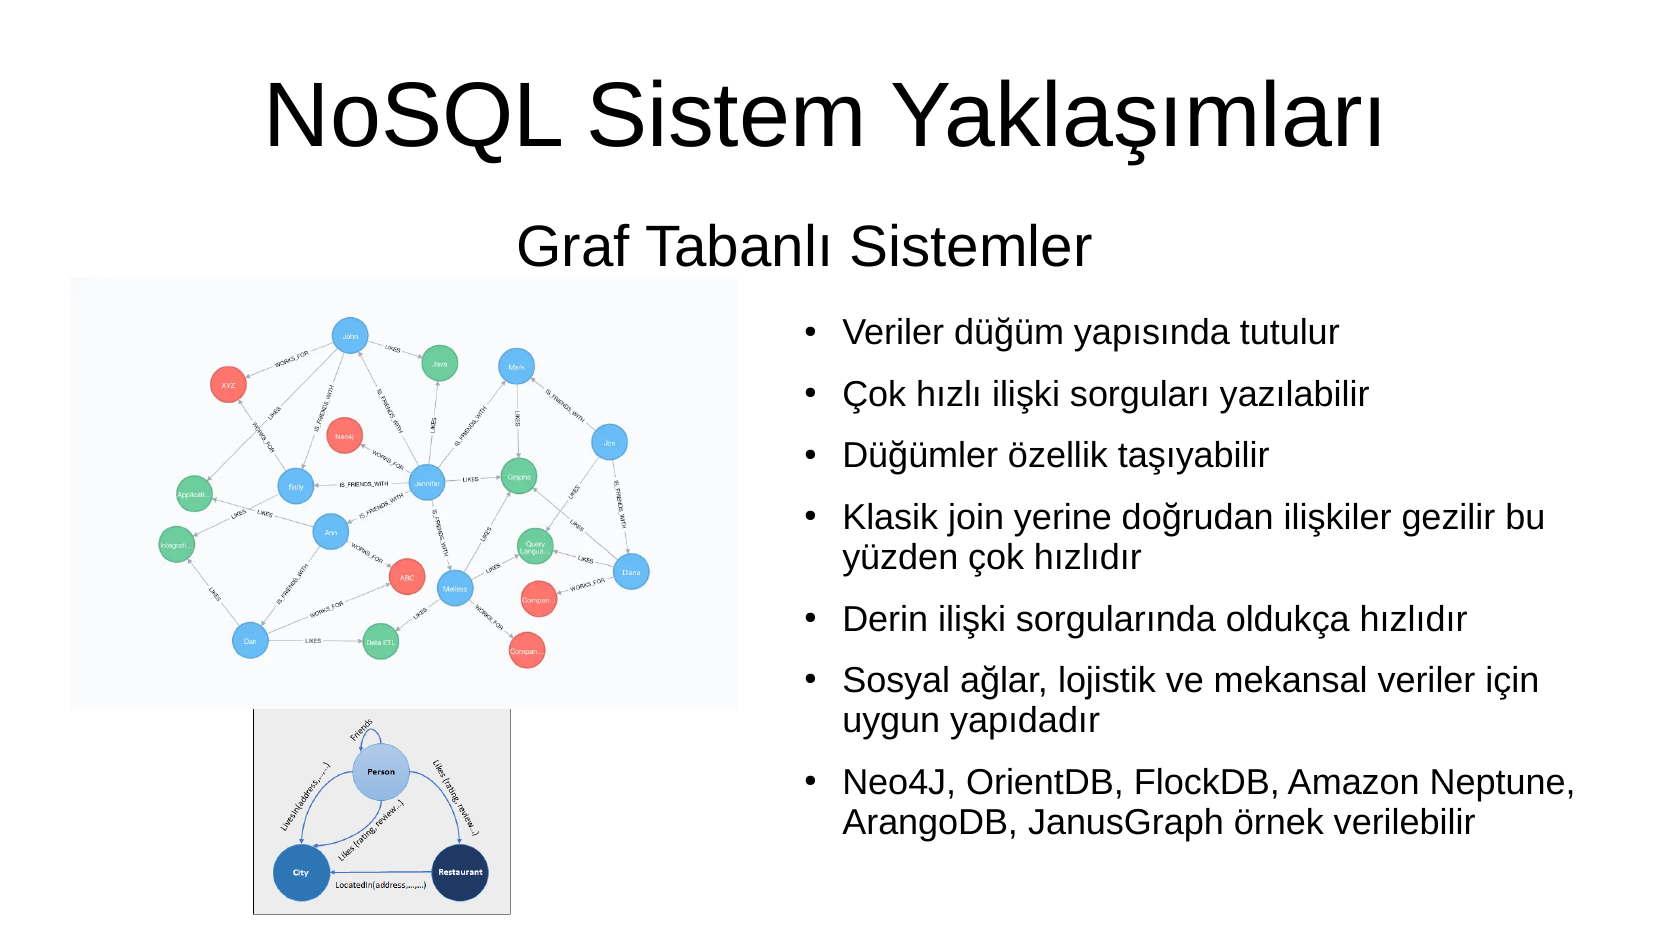

# NoSQL Sistem Yaklaşımları
Graf Tabanlı Sistemler
Veriler düğüm yapısında tutulur
Çok hızlı ilişki sorguları yazılabilir
Düğümler özellik taşıyabilir
Klasik join yerine doğrudan ilişkiler gezilir bu yüzden çok hızlıdır
Derin ilişki sorgularında oldukça hızlıdır
Sosyal ağlar, lojistik ve mekansal veriler için uygun yapıdadır
Neo4J, OrientDB, FlockDB, Amazon Neptune, ArangoDB, JanusGraph örnek verilebilir